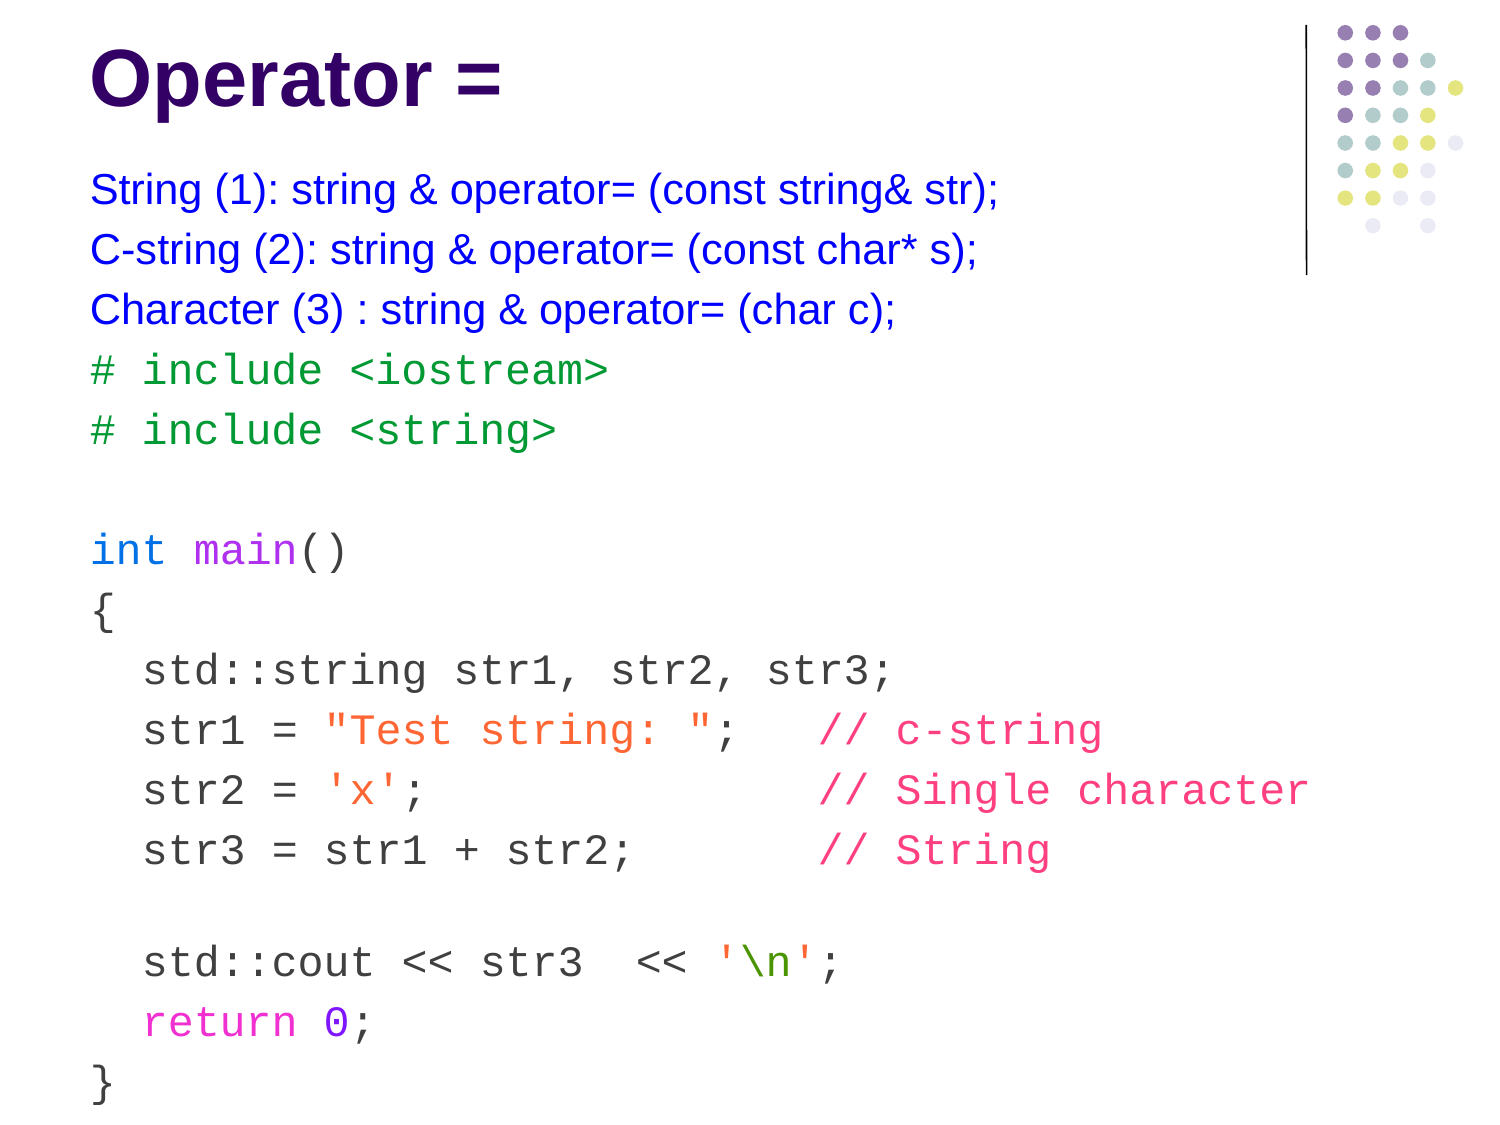

# Operator =
String (1): string & operator= (const string& str);
C-string (2): string & operator= (const char* s);
Character (3) : string & operator= (char c);
# include <iostream>
# include <string>
int main()
{
 std::string str1, str2, str3;
 str1 = "Test string: "; // c-string
 str2 = 'x'; // Single character
 str3 = str1 + str2; // String
 std::cout << str3 << '\n';
 return 0;
}